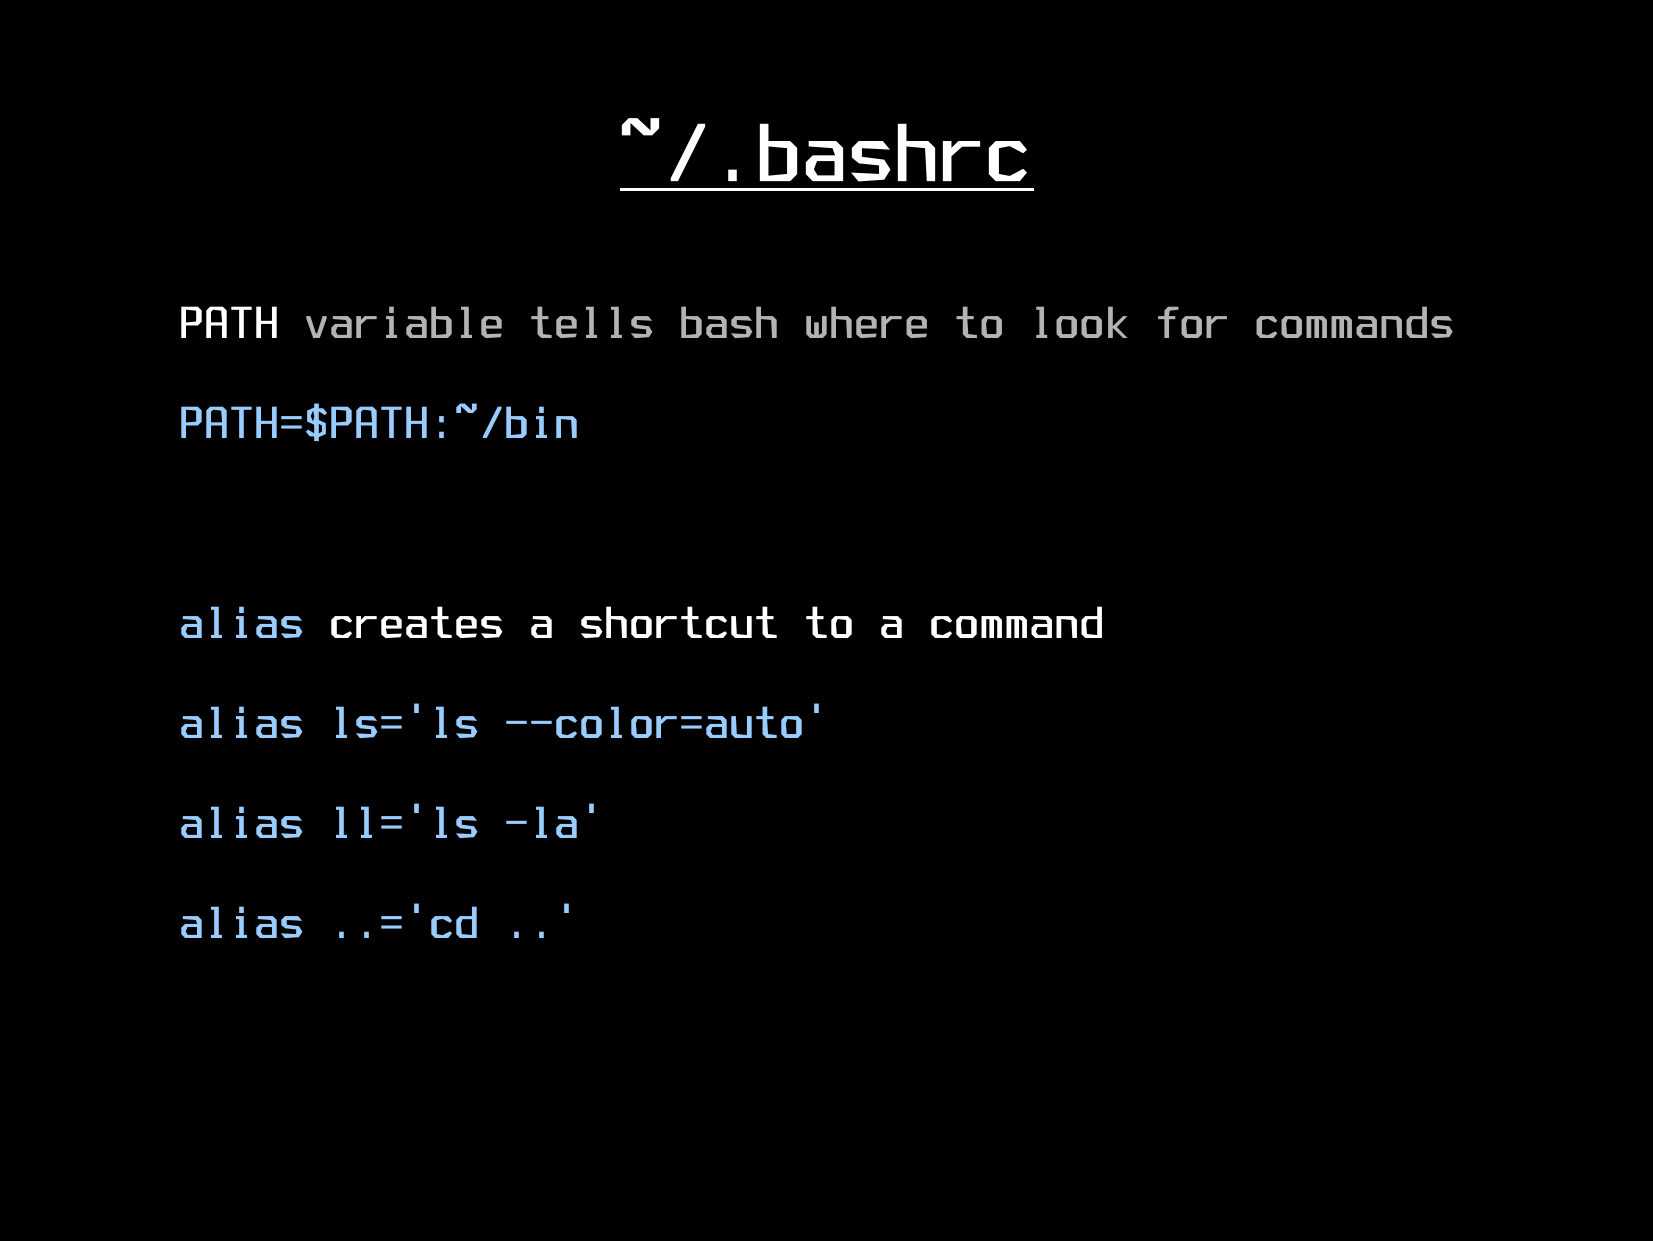

# ~/.bashrc
PATH variable tells bash where to look for commands
PATH=$PATH:~/bin
alias creates a shortcut to a command
alias ls='ls --color=auto'
alias ll='ls -la'
alias ..='cd ..'